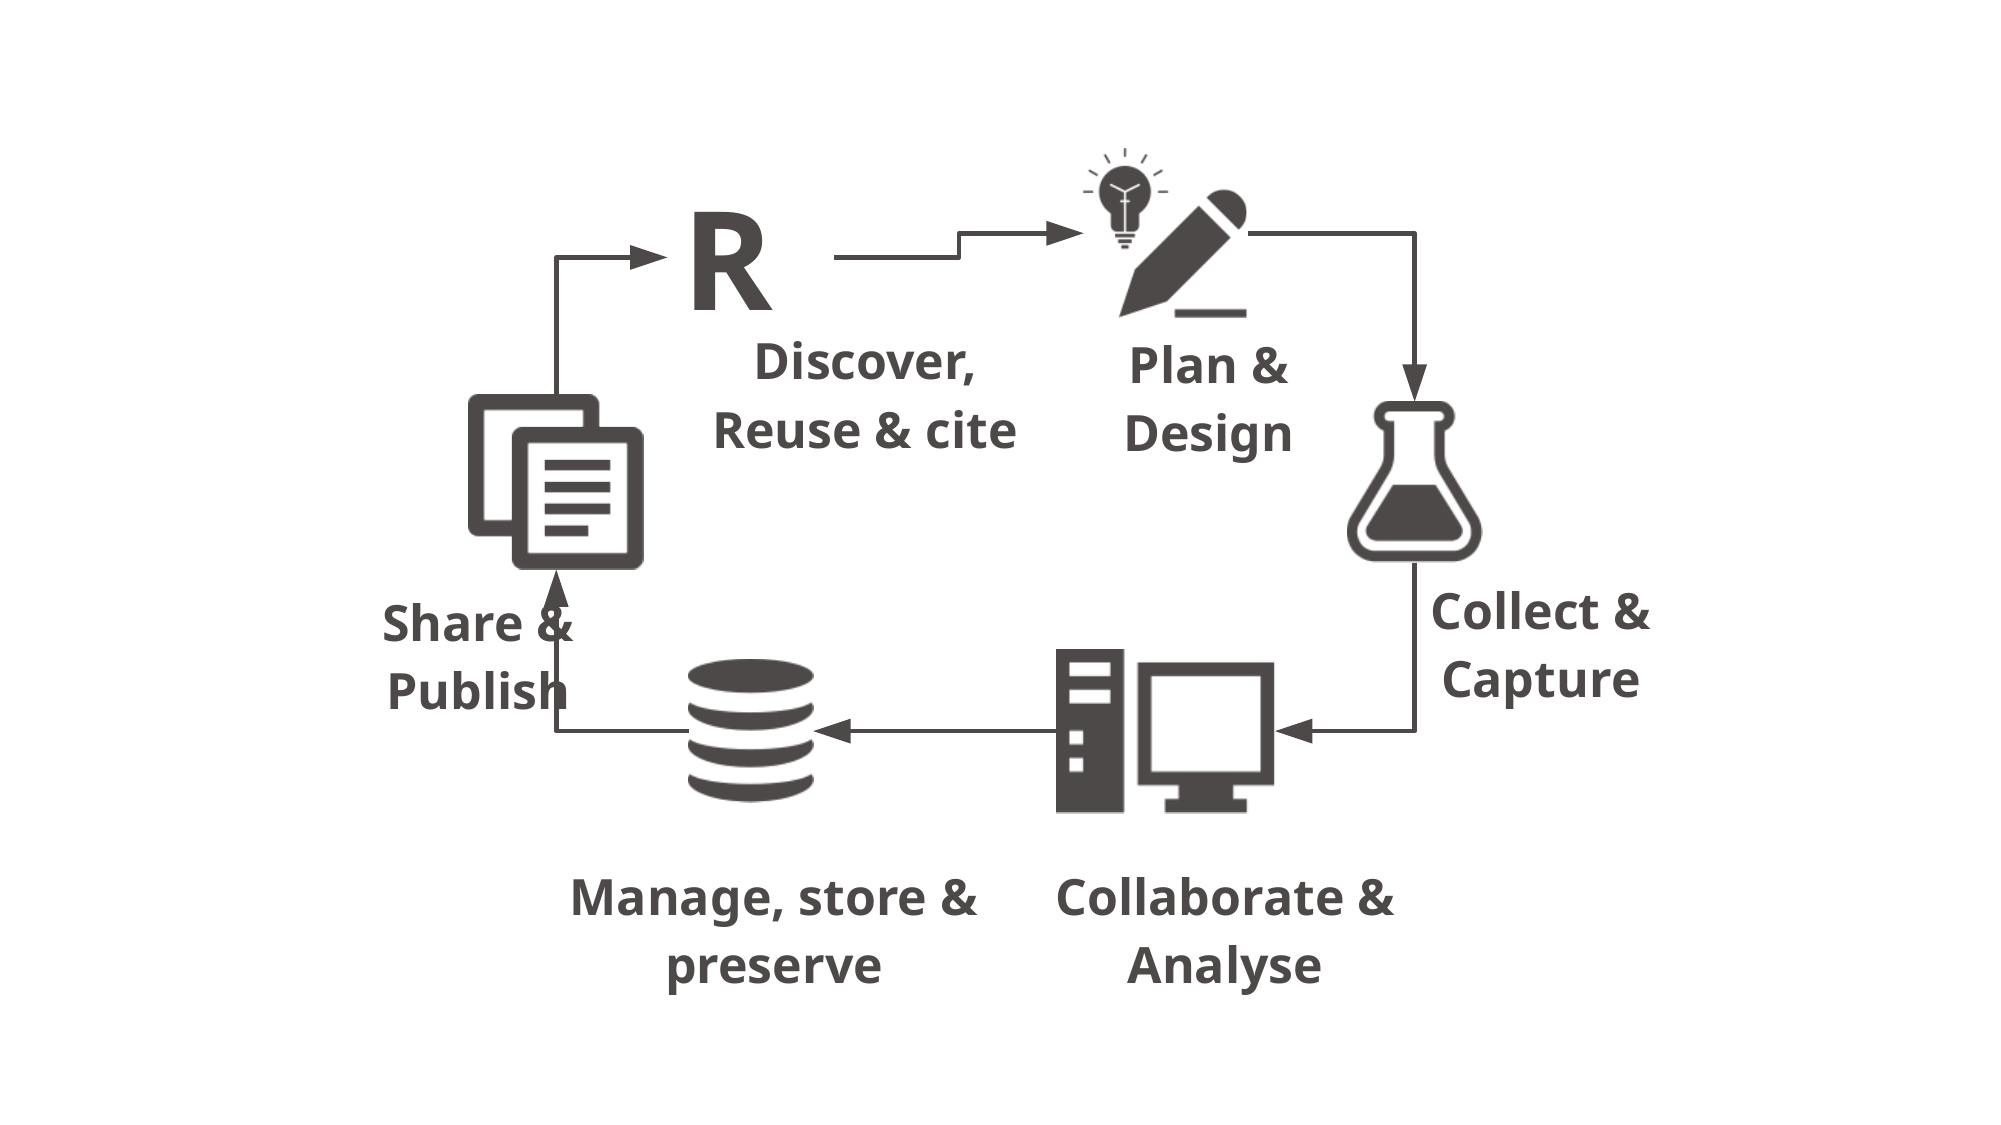

R
Discover,
Reuse & cite
Plan &
Design
Collect &
Capture
Share &
Publish
Manage, store &
preserve
Collaborate &
Analyse